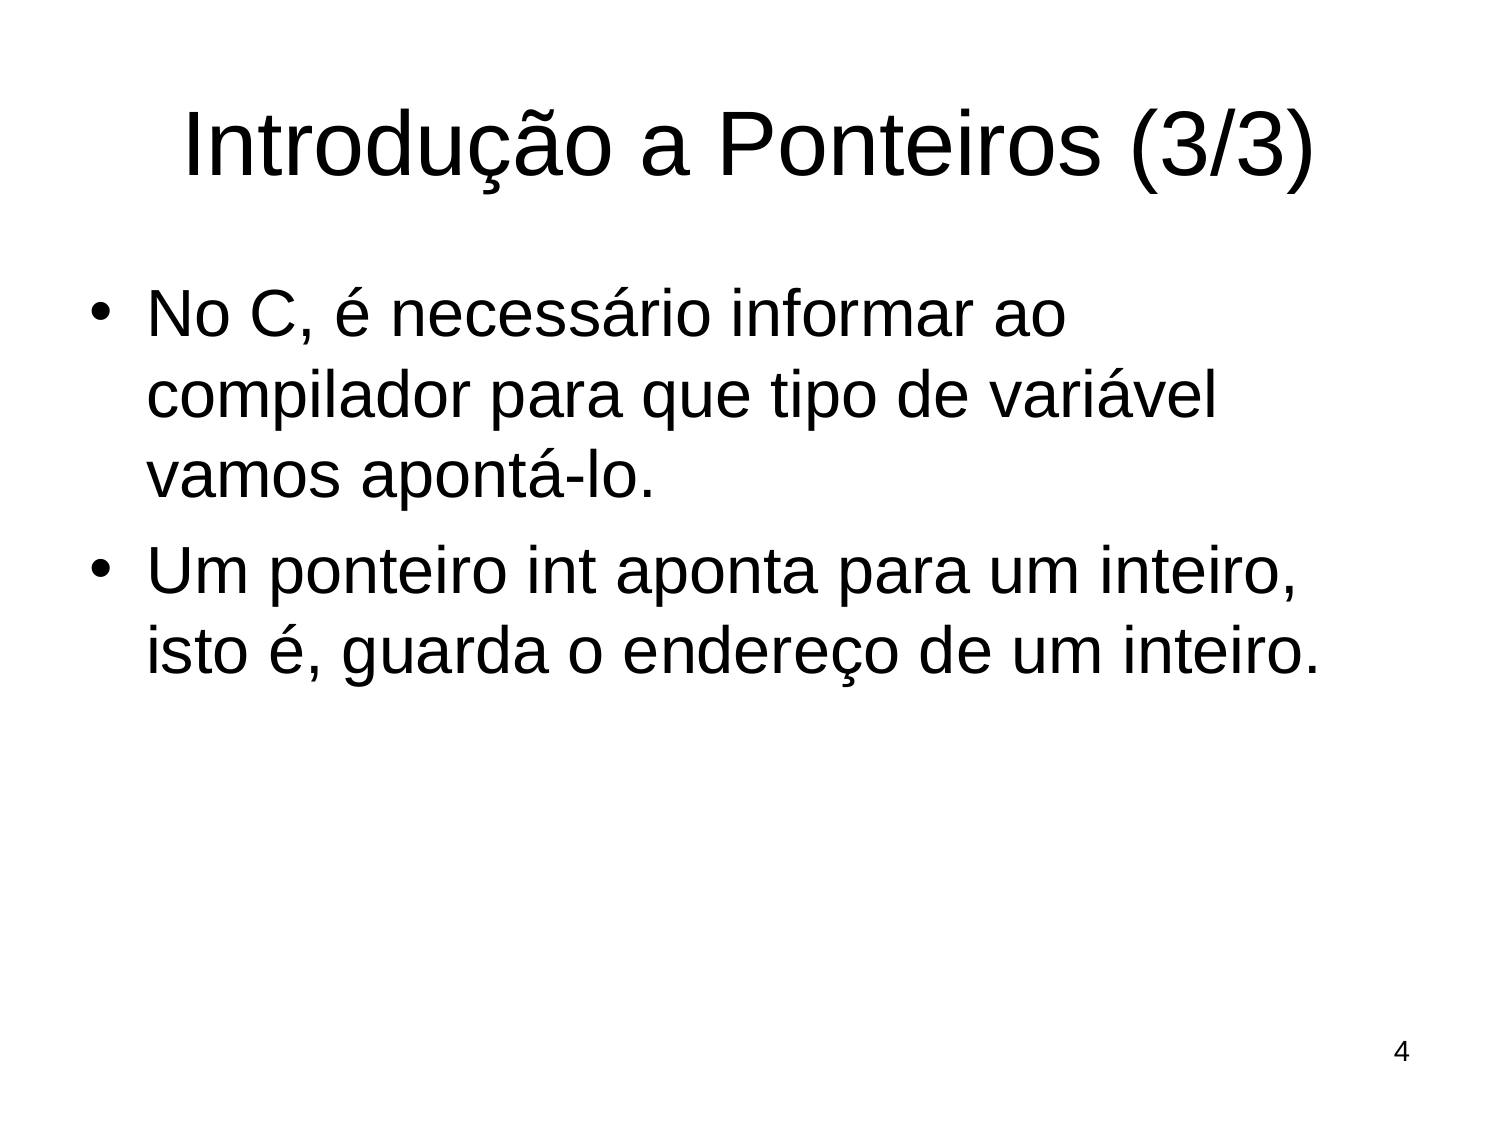

# Introdução a Ponteiros (3/3)
No C, é necessário informar ao compilador para que tipo de variável vamos apontá-lo.
Um ponteiro int aponta para um inteiro, isto é, guarda o endereço de um inteiro.
4